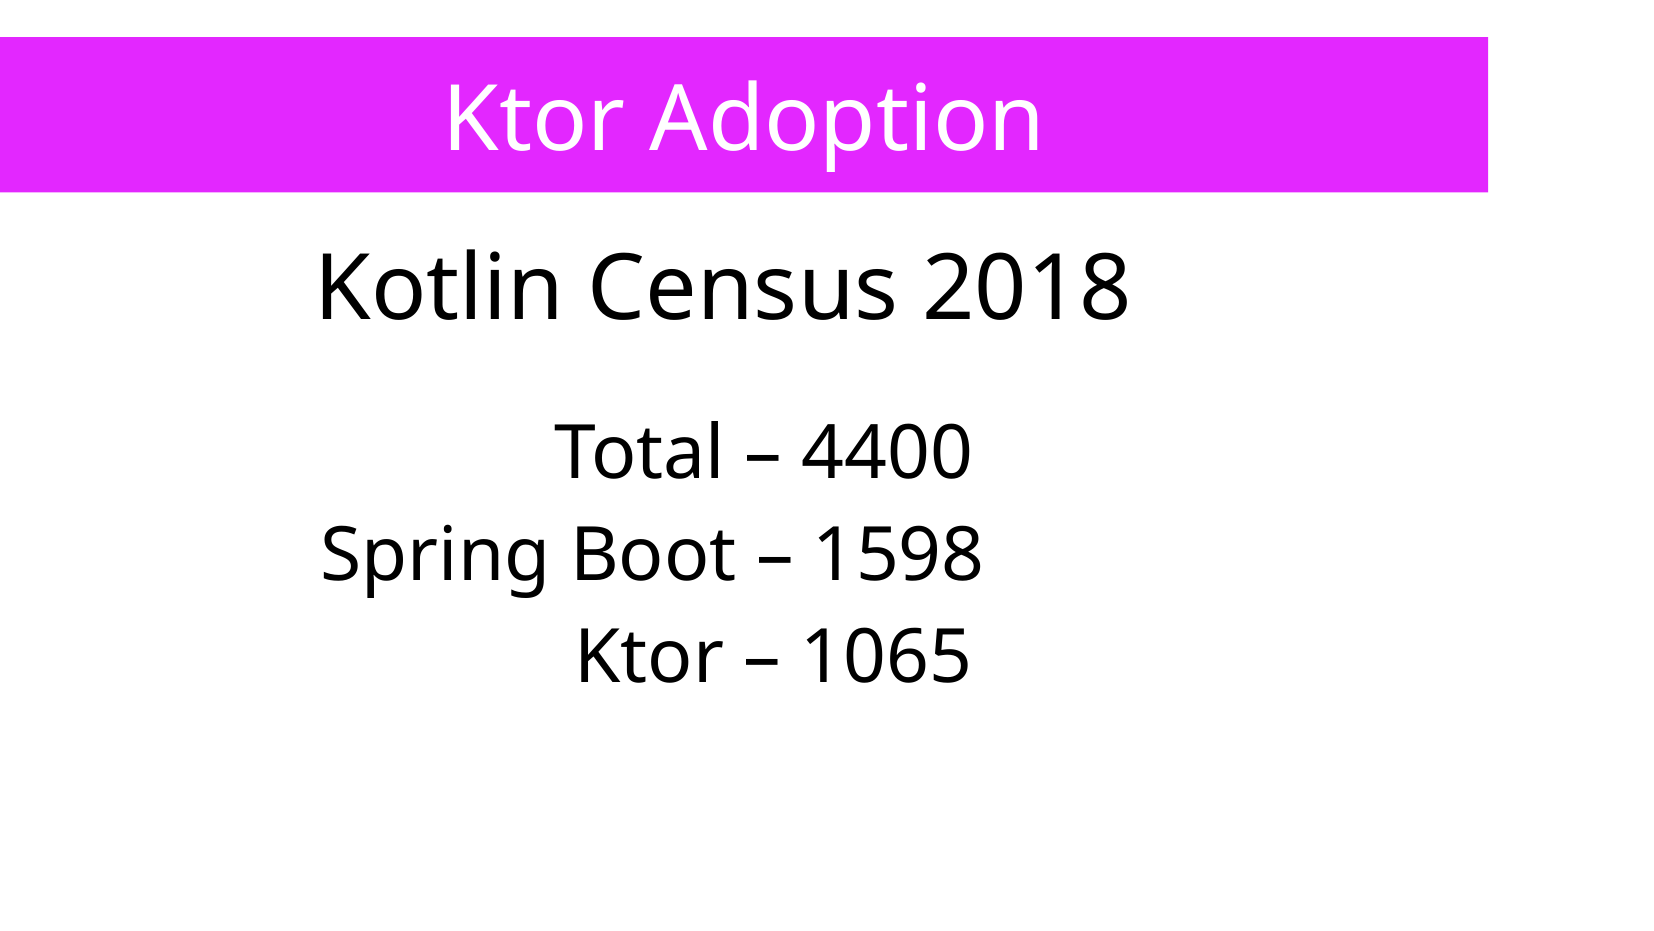

# Ktor Adoption
Kotlin Census 2018
 Total – 4400
Spring Boot – 1598
 Ktor – 1065